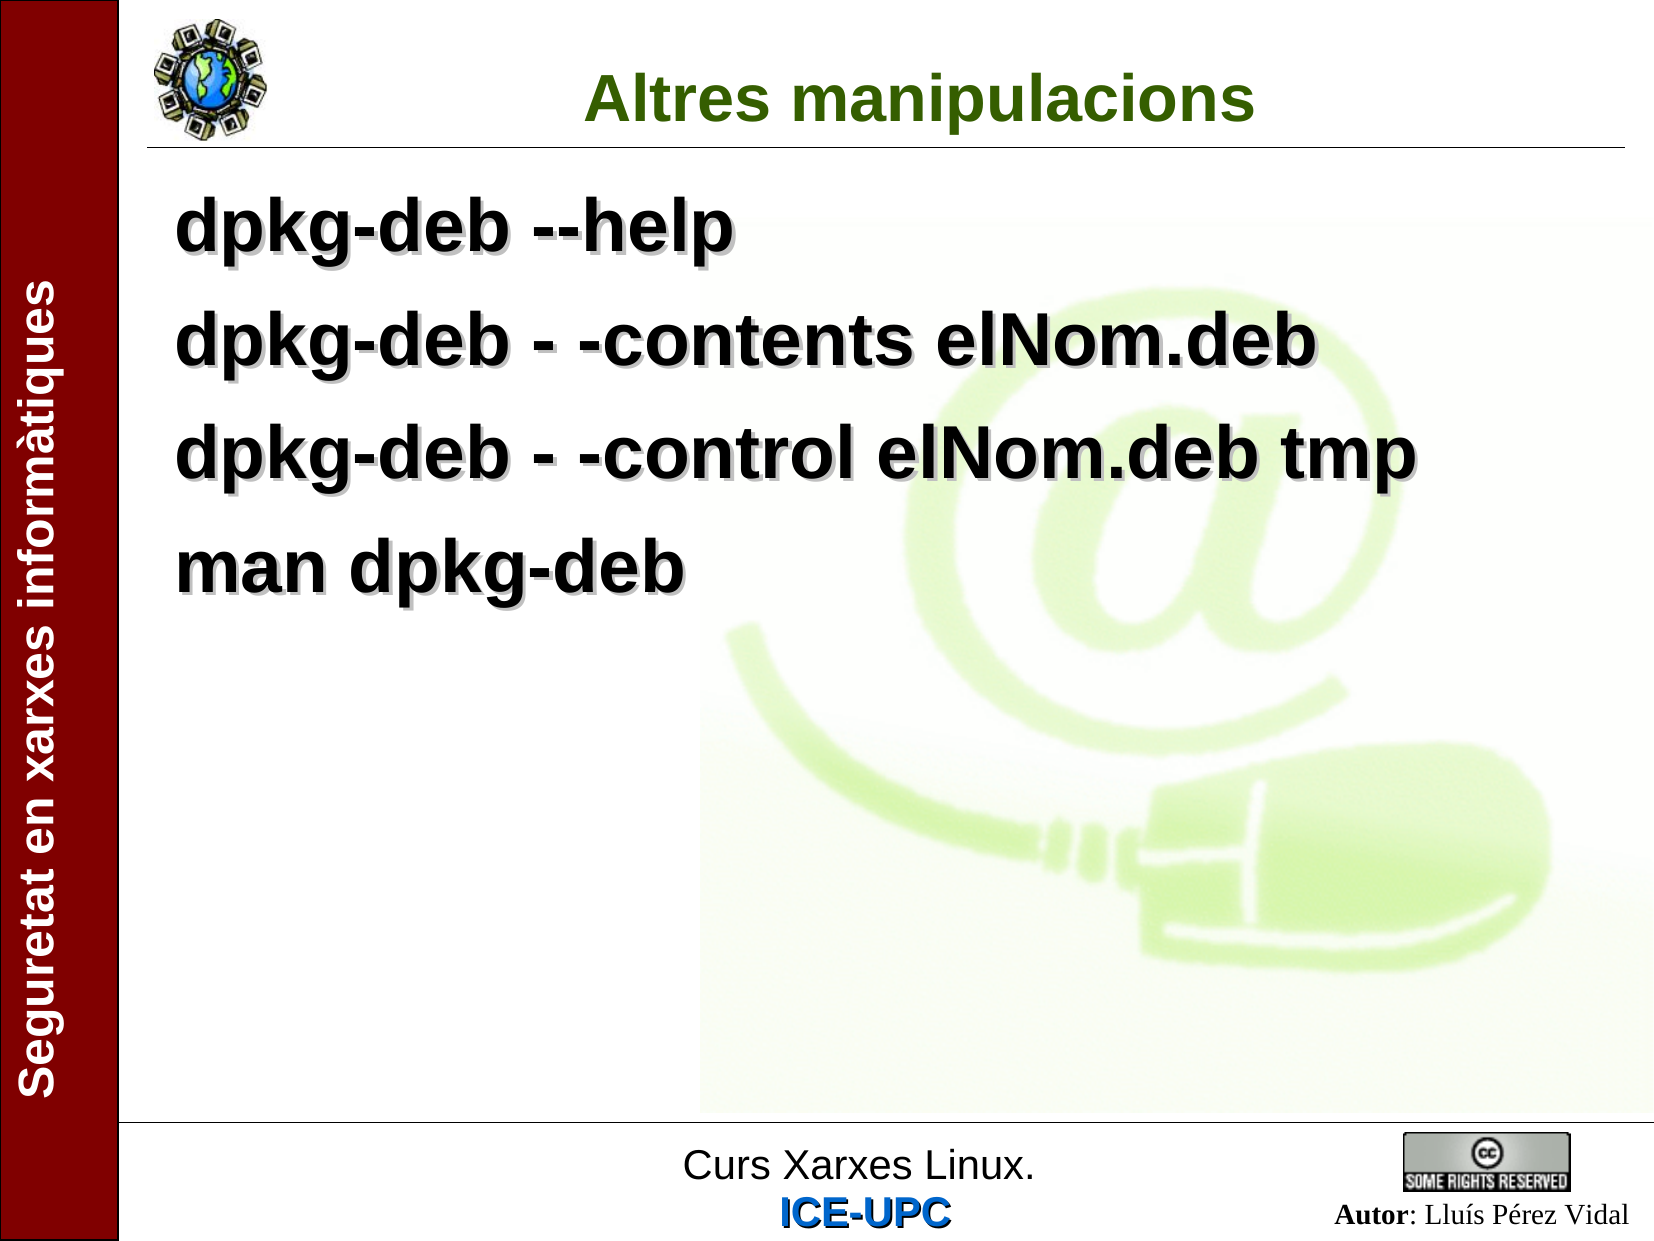

# Altres manipulacions
dpkg-deb --help
dpkg-deb - -contents elNom.deb
dpkg-deb - -control elNom.deb tmp
man dpkg-deb